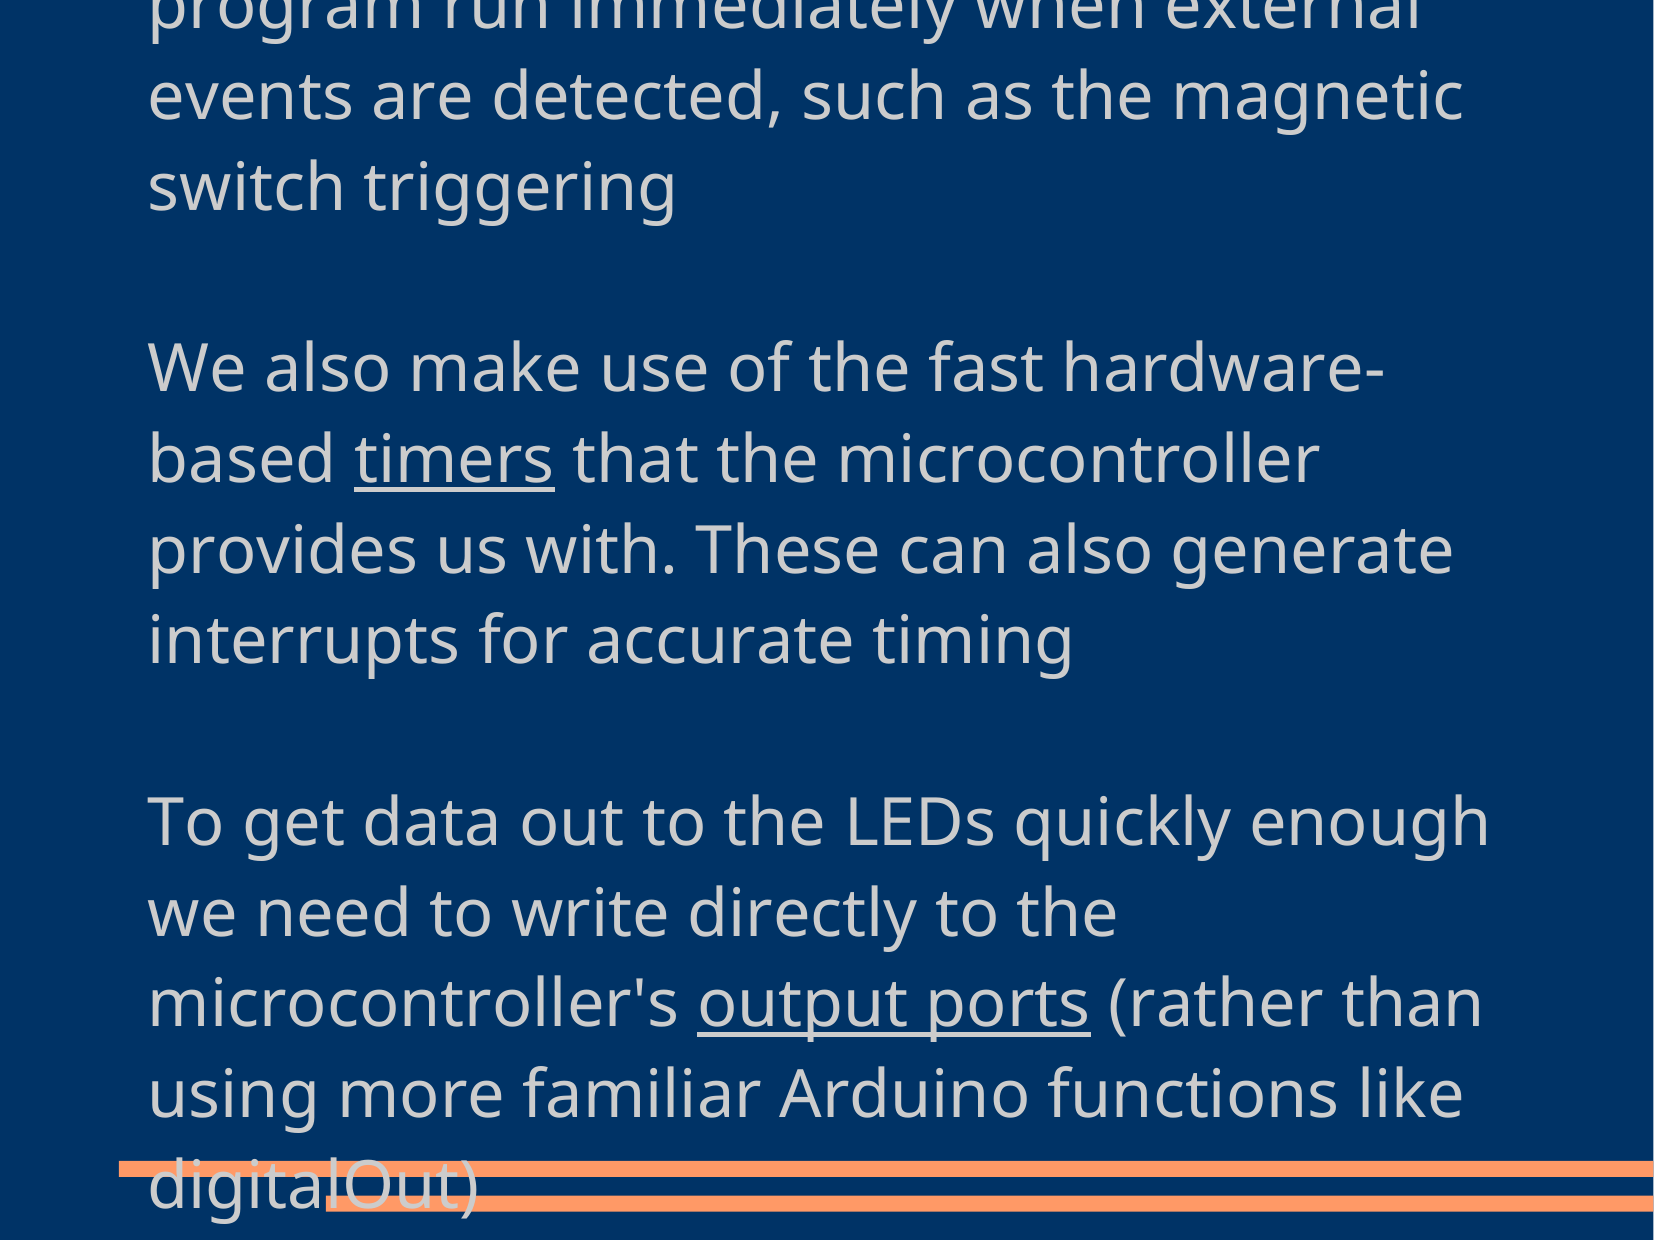

# For accurate timing we need to use interrupts. These let us have parts of our program run immediately when external events are detected, such as the magnetic switch triggering
We also make use of the fast hardware-based timers that the microcontroller provides us with. These can also generate interrupts for accurate timing
To get data out to the LEDs quickly enough we need to write directly to the microcontroller's output ports (rather than using more familiar Arduino functions like digitalOut)